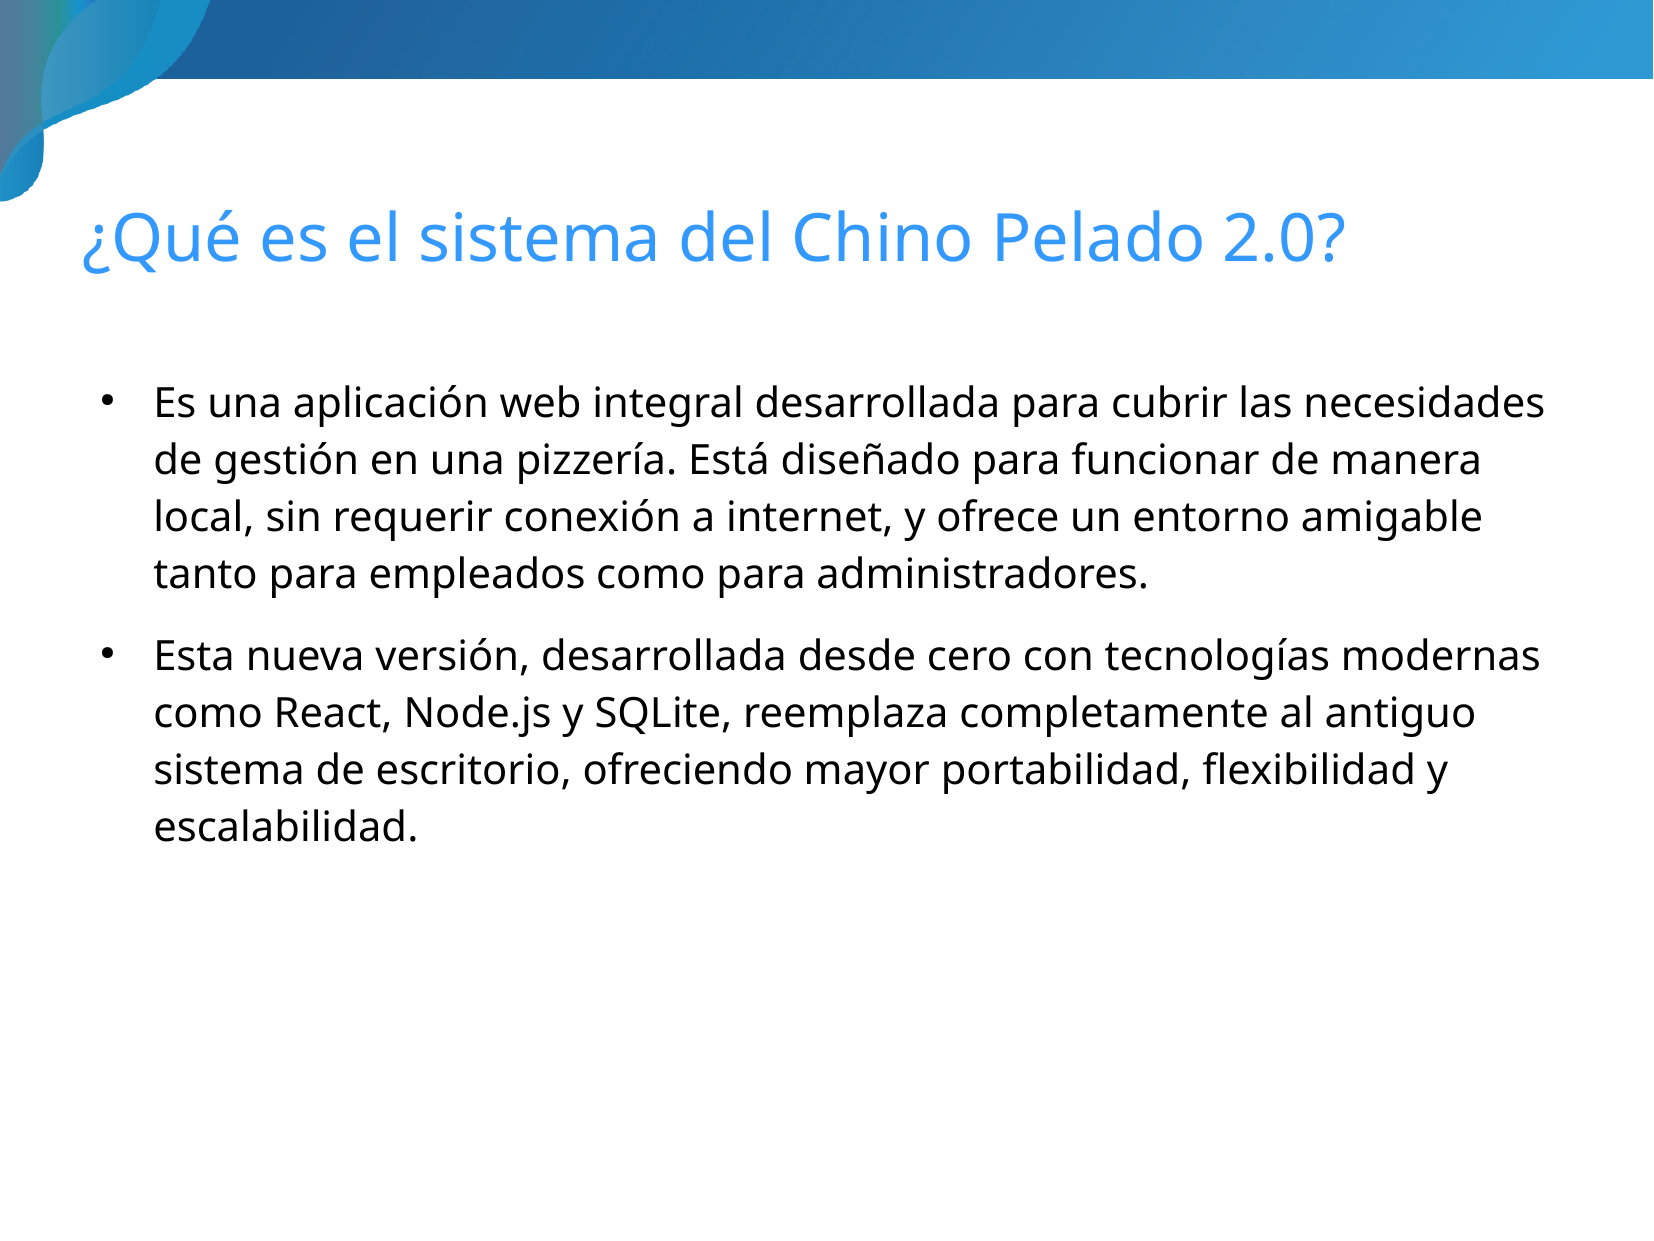

# ¿Qué es el sistema del Chino Pelado 2.0?
Es una aplicación web integral desarrollada para cubrir las necesidades de gestión en una pizzería. Está diseñado para funcionar de manera local, sin requerir conexión a internet, y ofrece un entorno amigable tanto para empleados como para administradores.
Esta nueva versión, desarrollada desde cero con tecnologías modernas como React, Node.js y SQLite, reemplaza completamente al antiguo sistema de escritorio, ofreciendo mayor portabilidad, flexibilidad y escalabilidad.